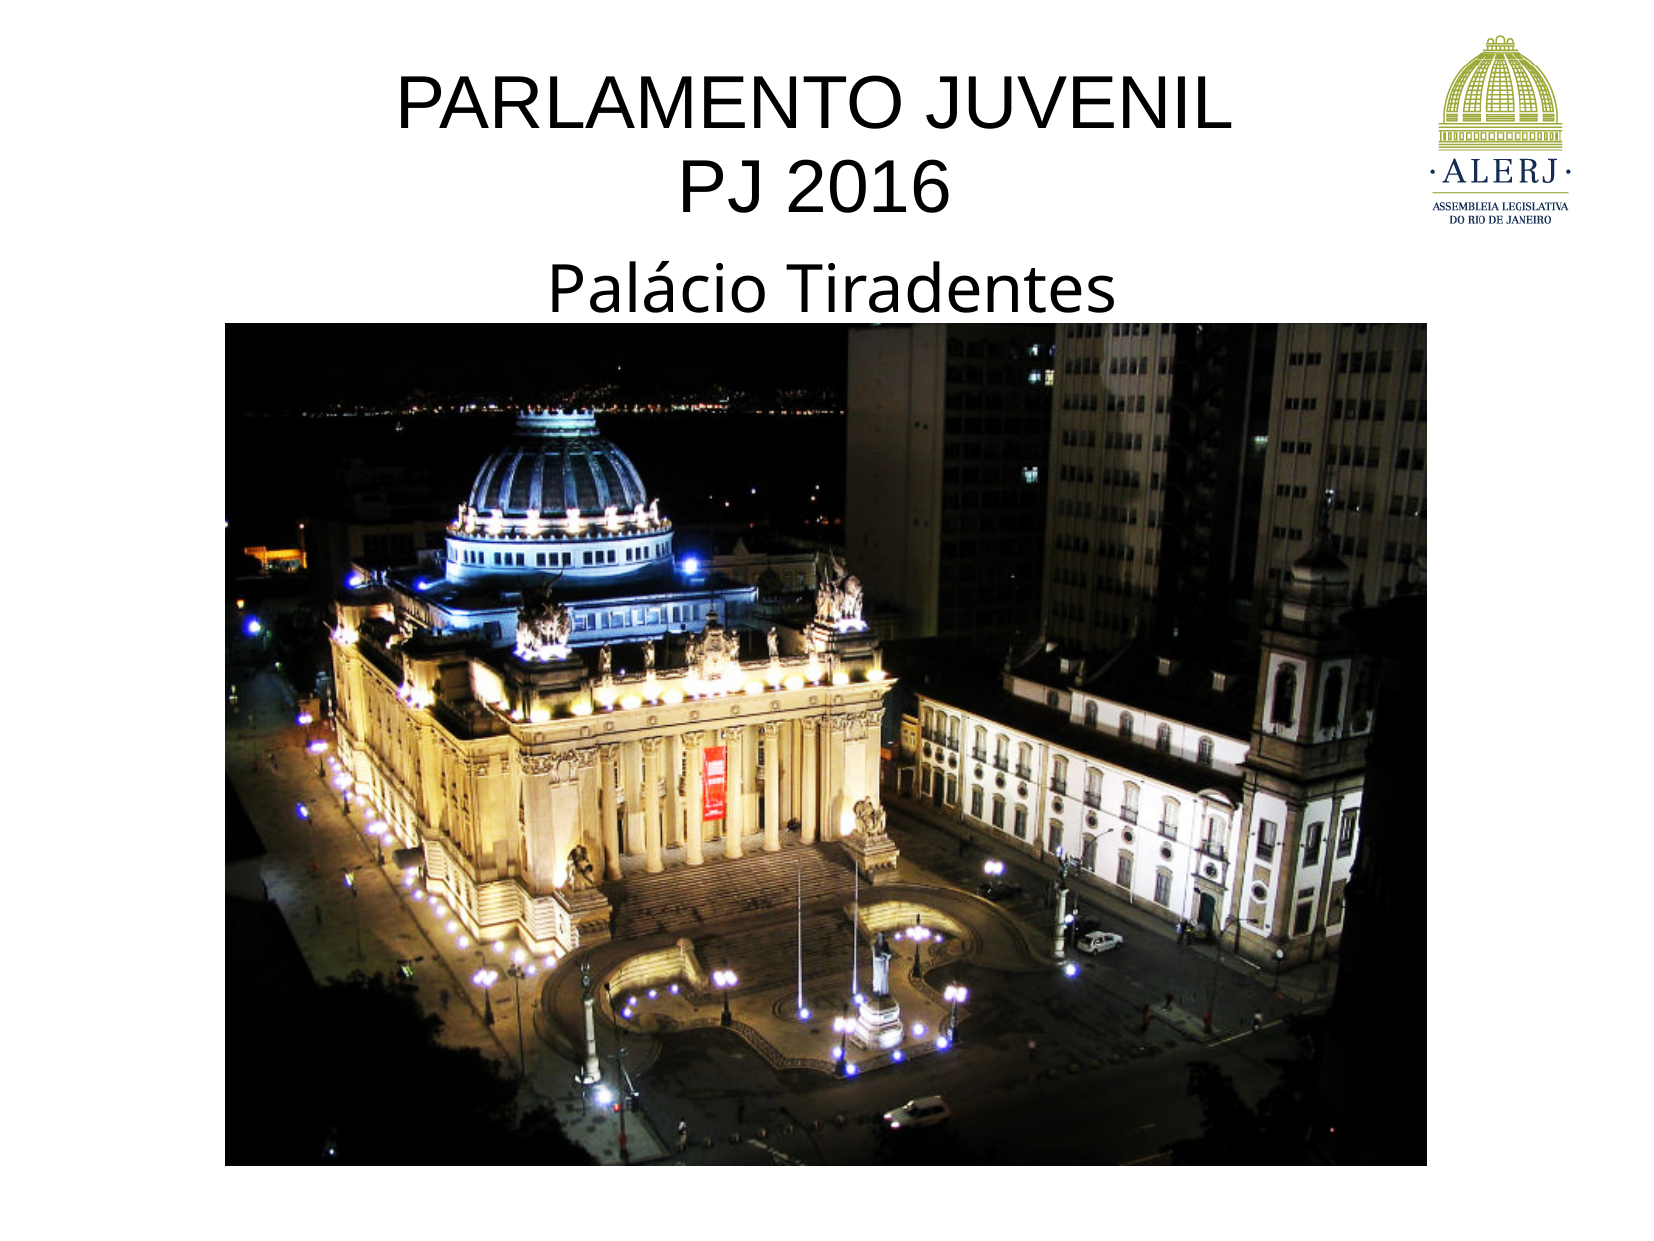

# PARLAMENTO JUVENIL PJ 2016
Palácio Tiradentes